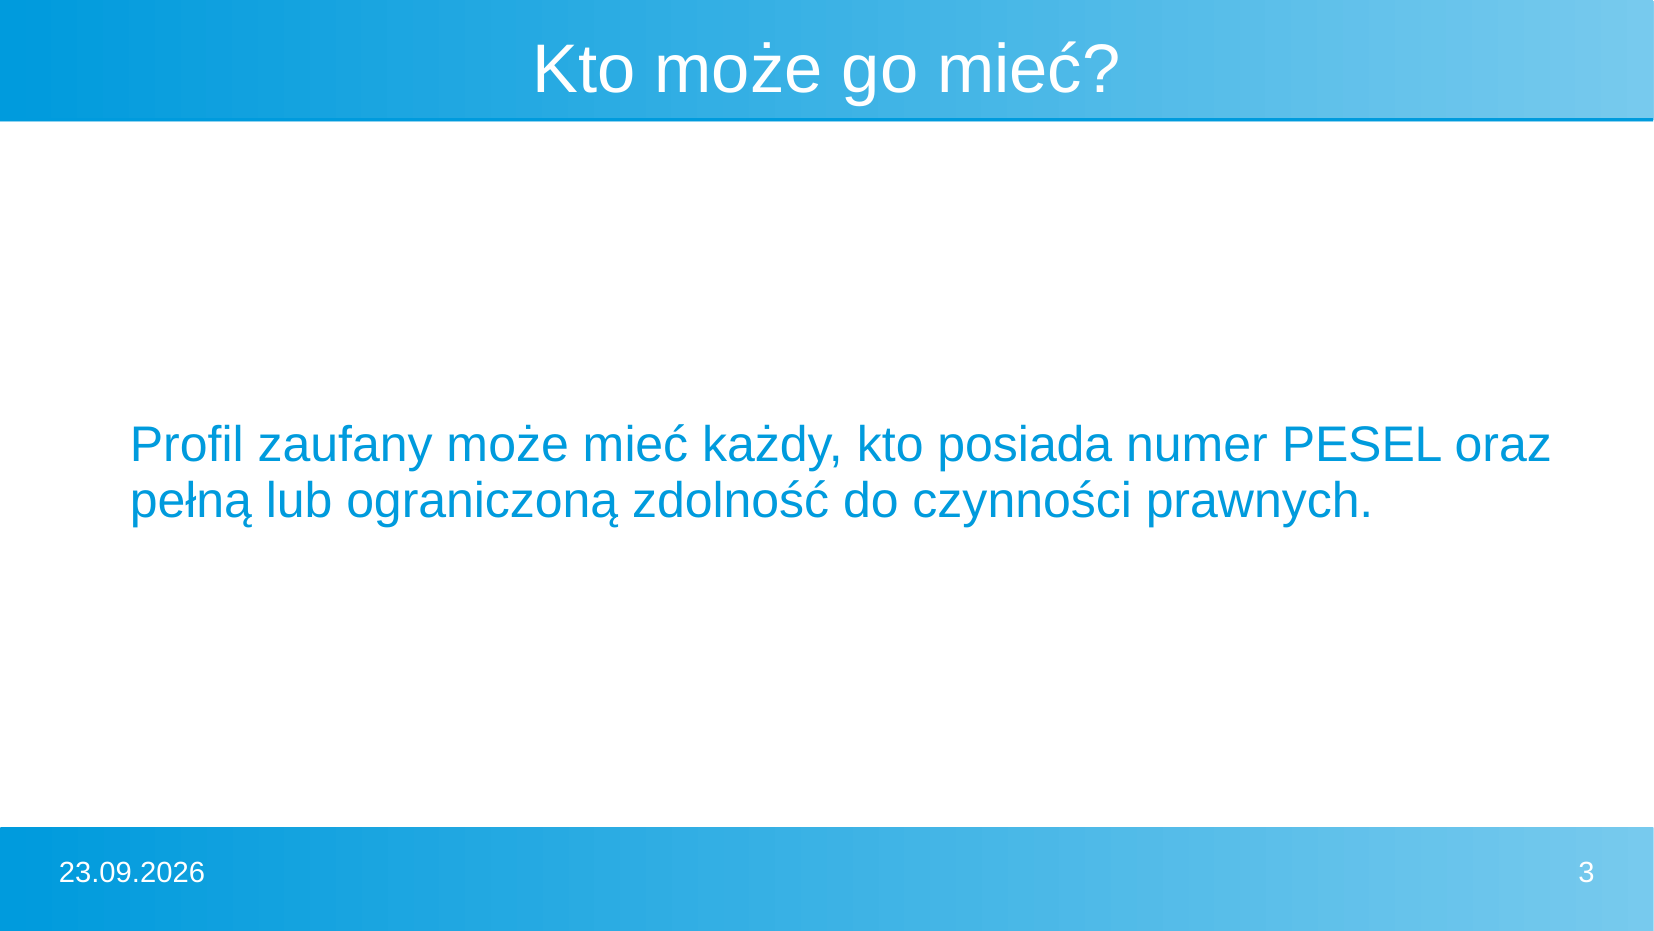

# Kto może go mieć?
Profil zaufany może mieć każdy, kto posiada numer PESEL oraz pełną lub ograniczoną zdolność do czynności prawnych.
3